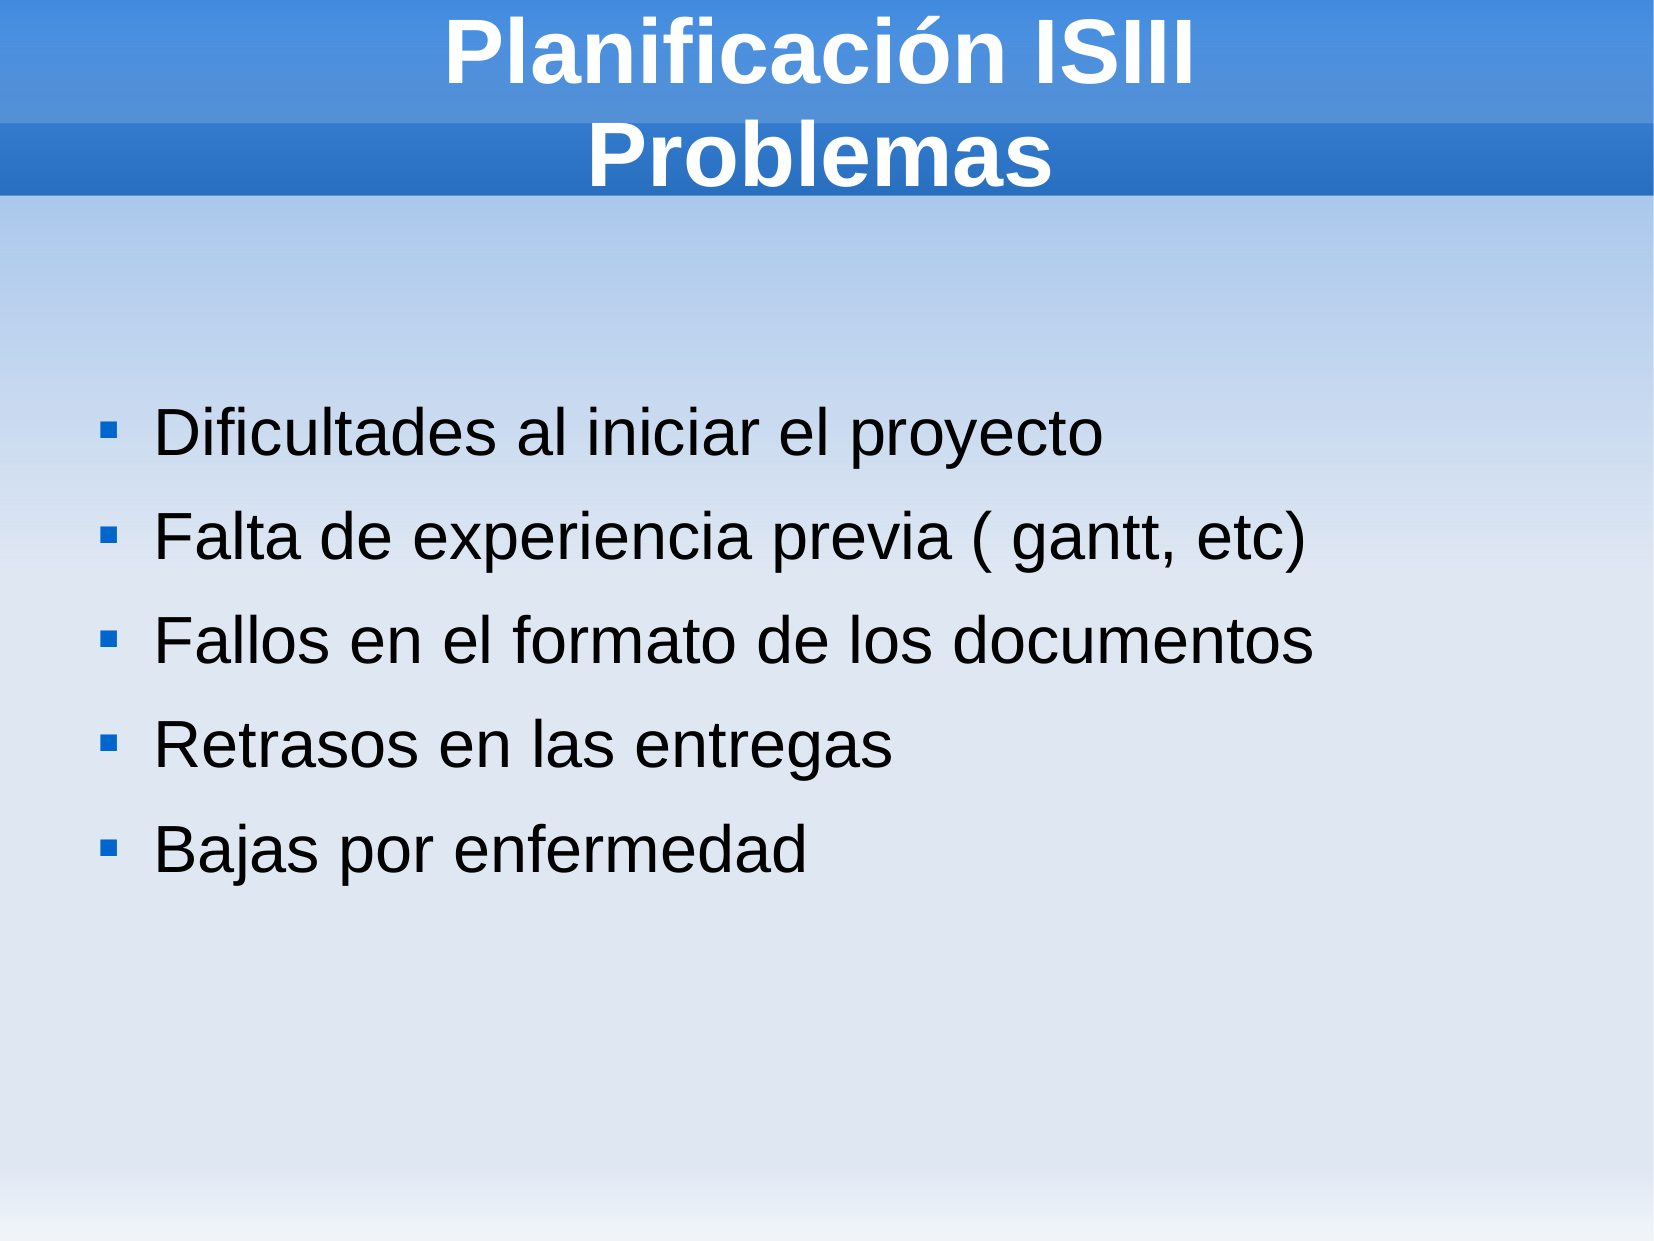

# Planificación ISIII Problemas
Dificultades al iniciar el proyecto
Falta de experiencia previa ( gantt, etc)
Fallos en el formato de los documentos
Retrasos en las entregas
Bajas por enfermedad